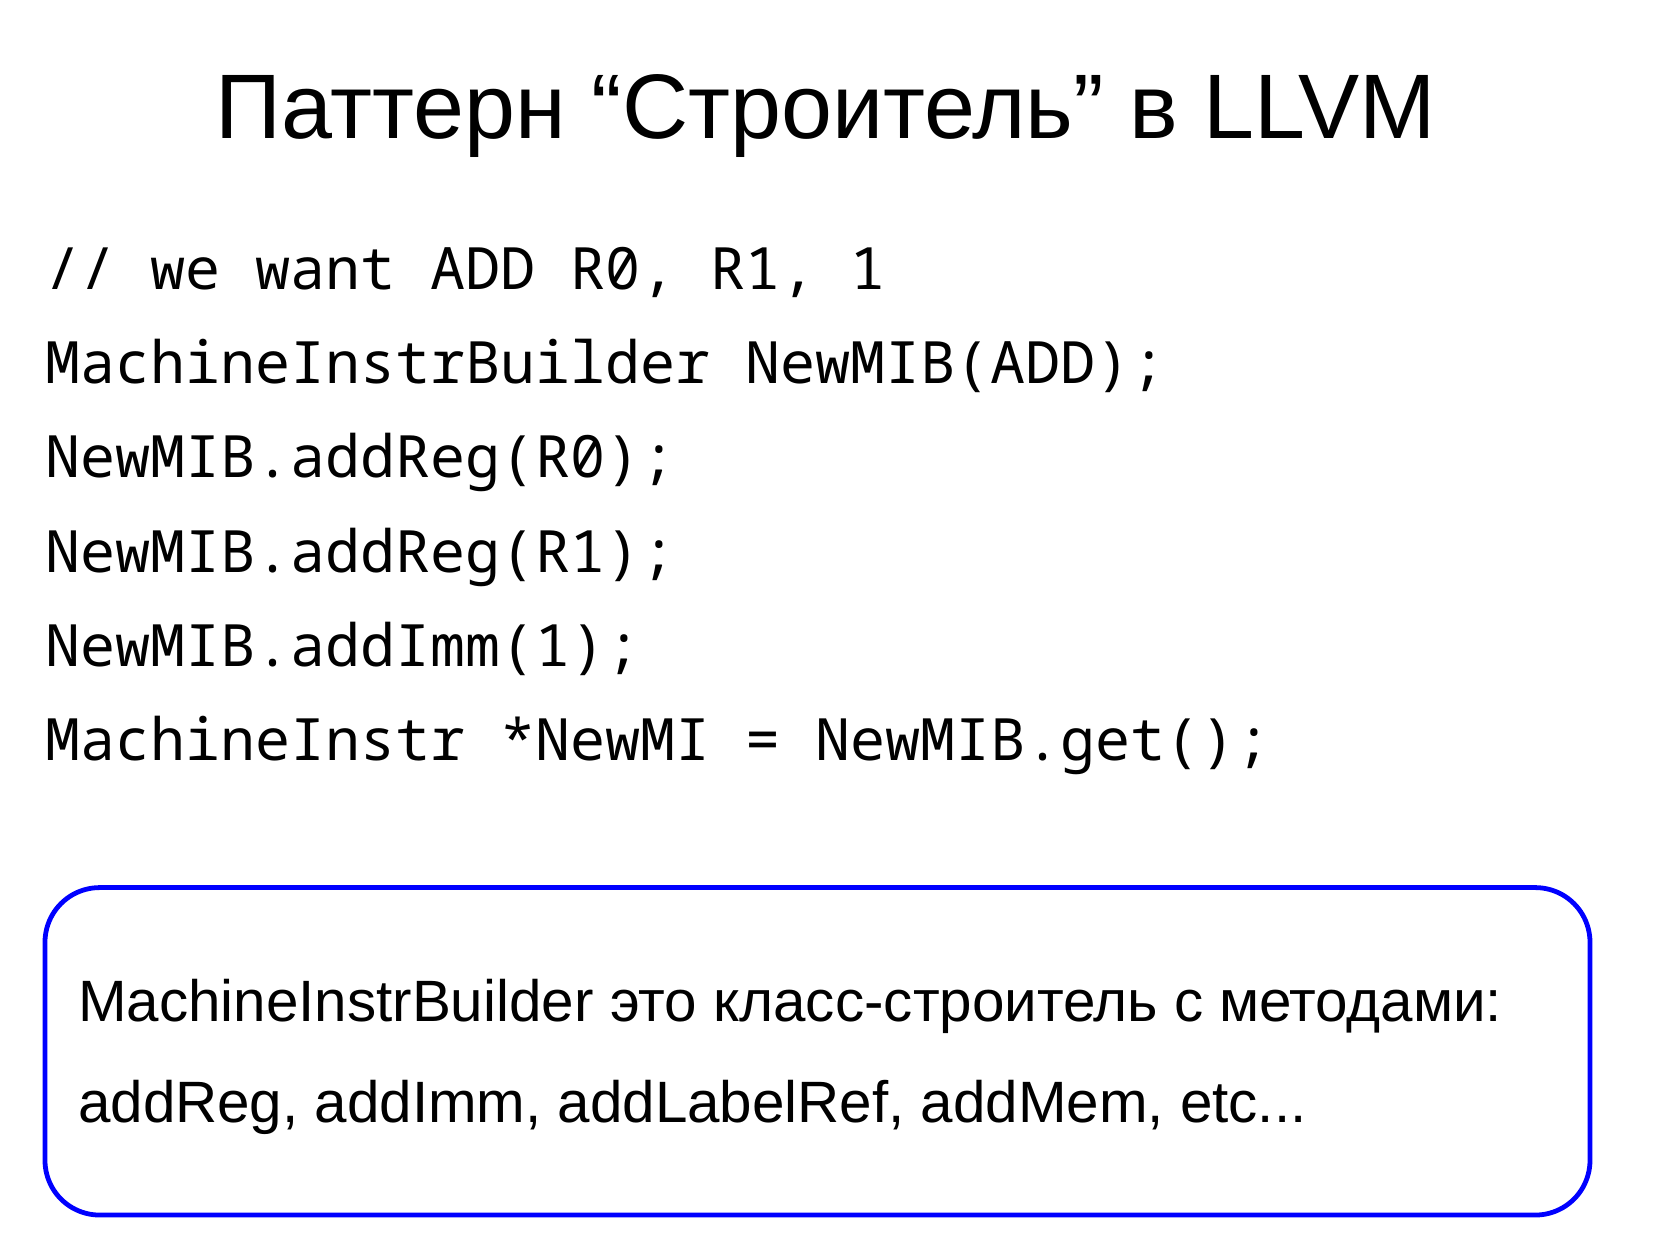

# Паттерн “Строитель” в LLVM
// we want ADD R0, R1, 1
MachineInstrBuilder NewMIB(ADD);
NewMIB.addReg(R0);
NewMIB.addReg(R1);
NewMIB.addImm(1);
MachineInstr *NewMI = NewMIB.get();
MachineInstrBuilder это класс-строитель с методами:
addReg, addImm, addLabelRef, addMem, etc...